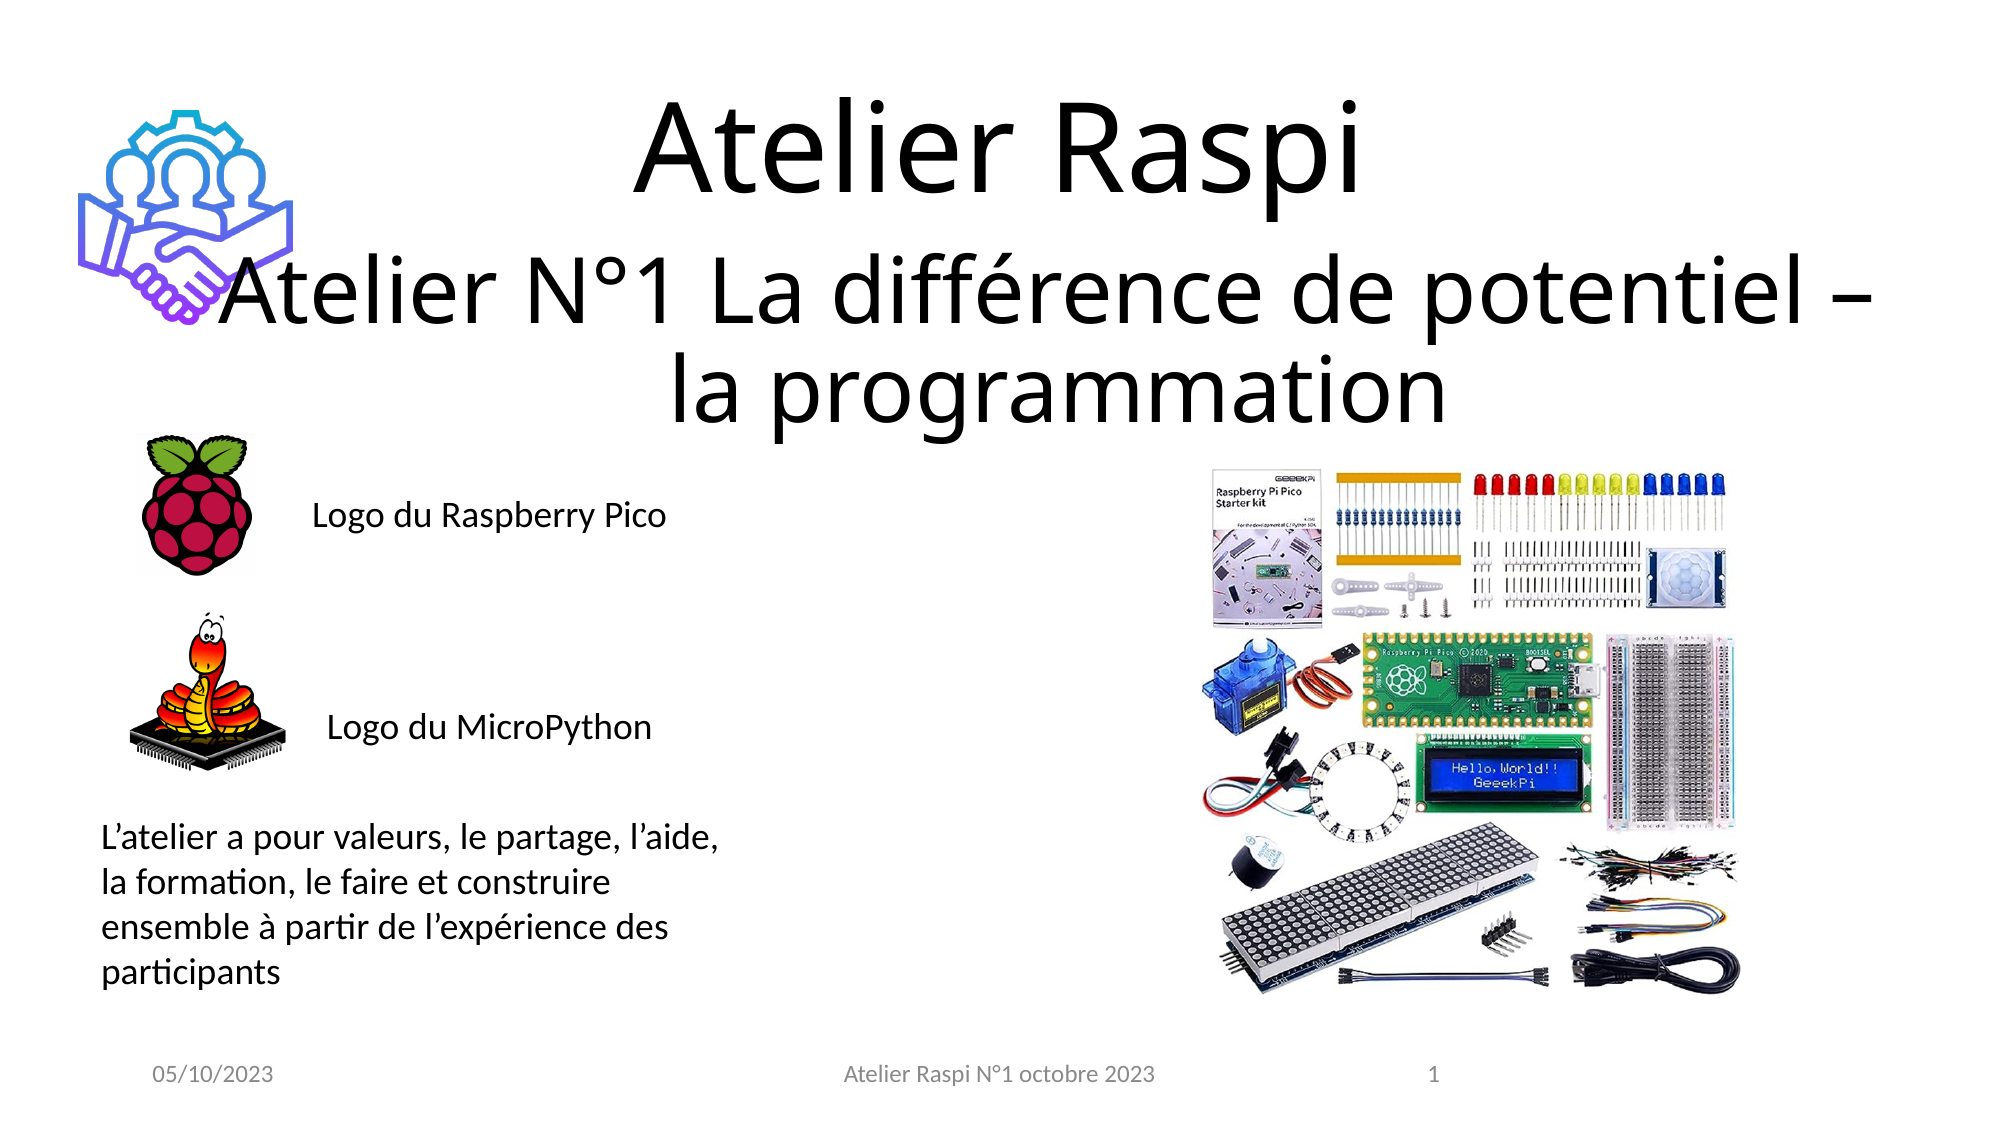

# Atelier Raspi
Atelier N°1 La différence de potentiel –
 la programmation
Logo du Raspberry Pico
Logo du MicroPython
L’atelier a pour valeurs, le partage, l’aide, la formation, le faire et construire ensemble à partir de l’expérience des participants
05/10/2023
Atelier Raspi N°1 octobre 2023
1